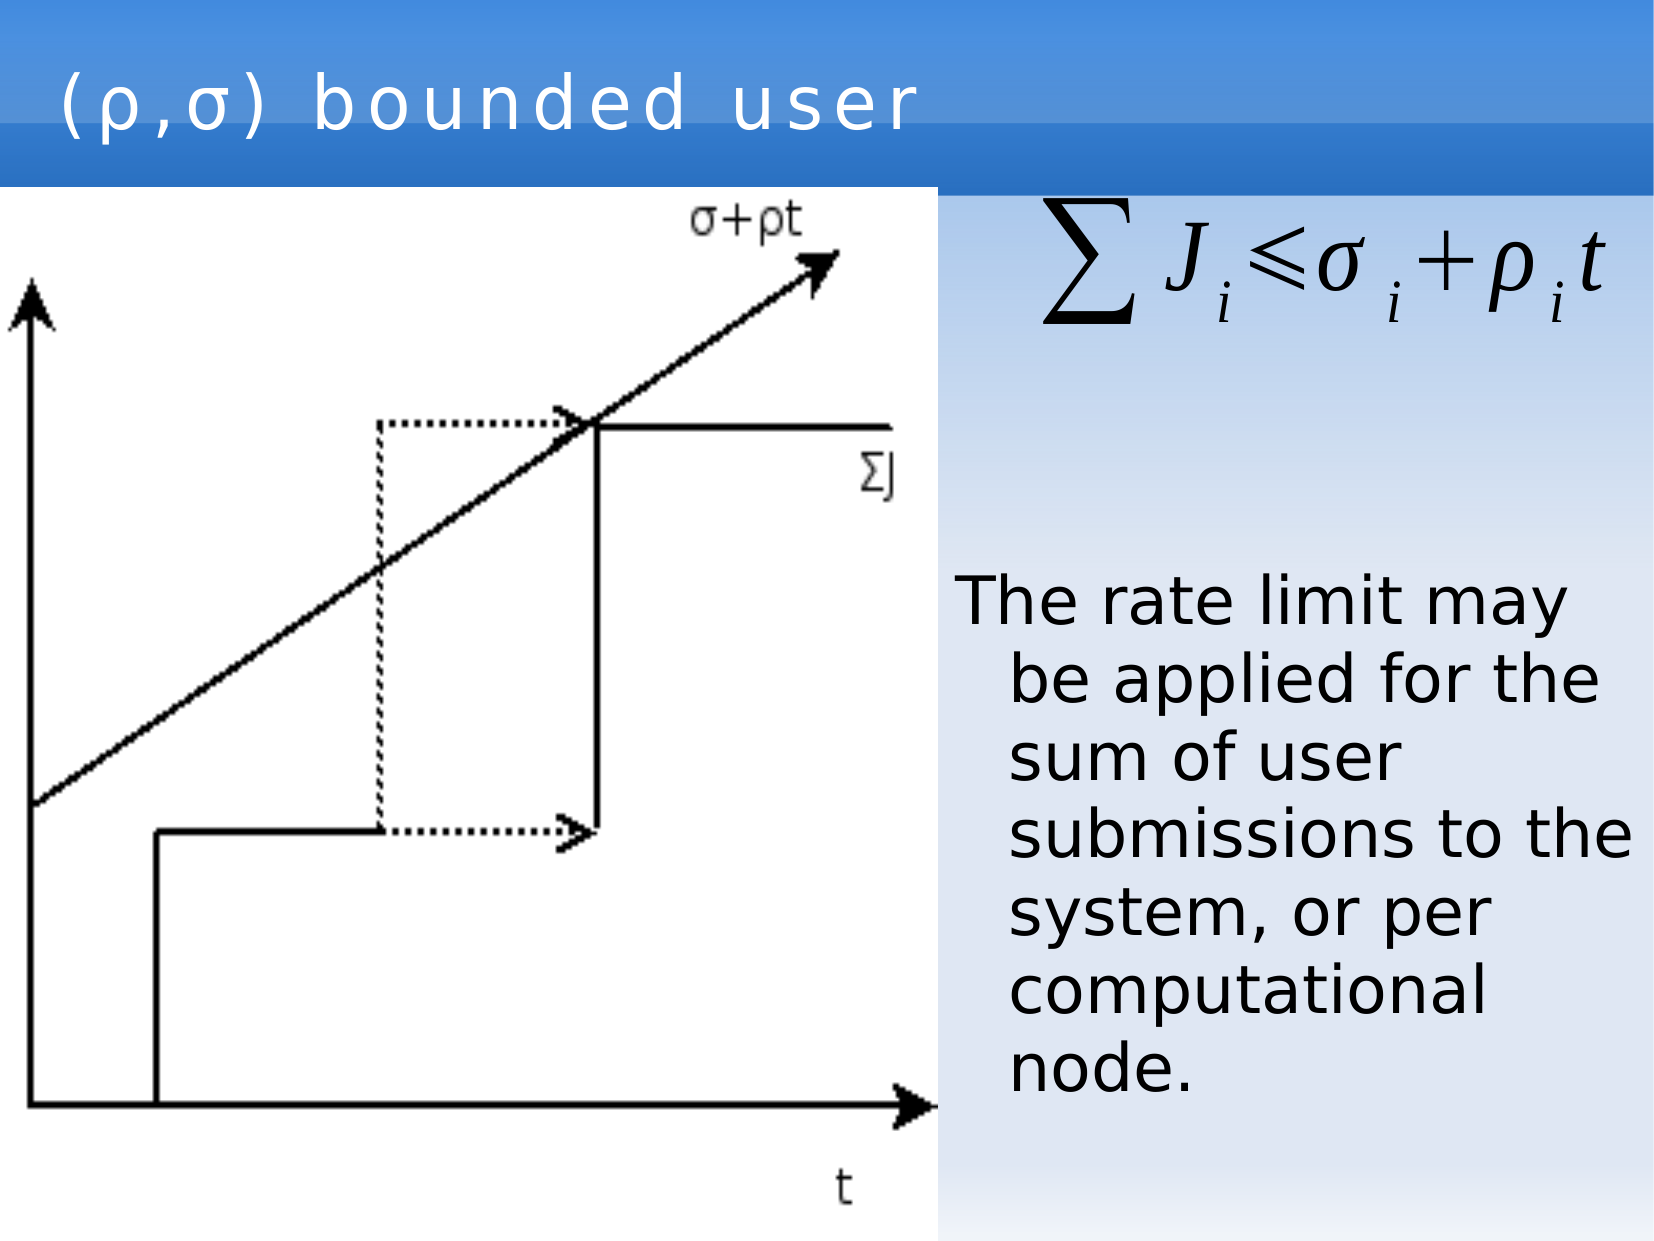

# (ρ,σ) bounded user
The rate limit may be applied for the sum of user submissions to the system, or per computational node.